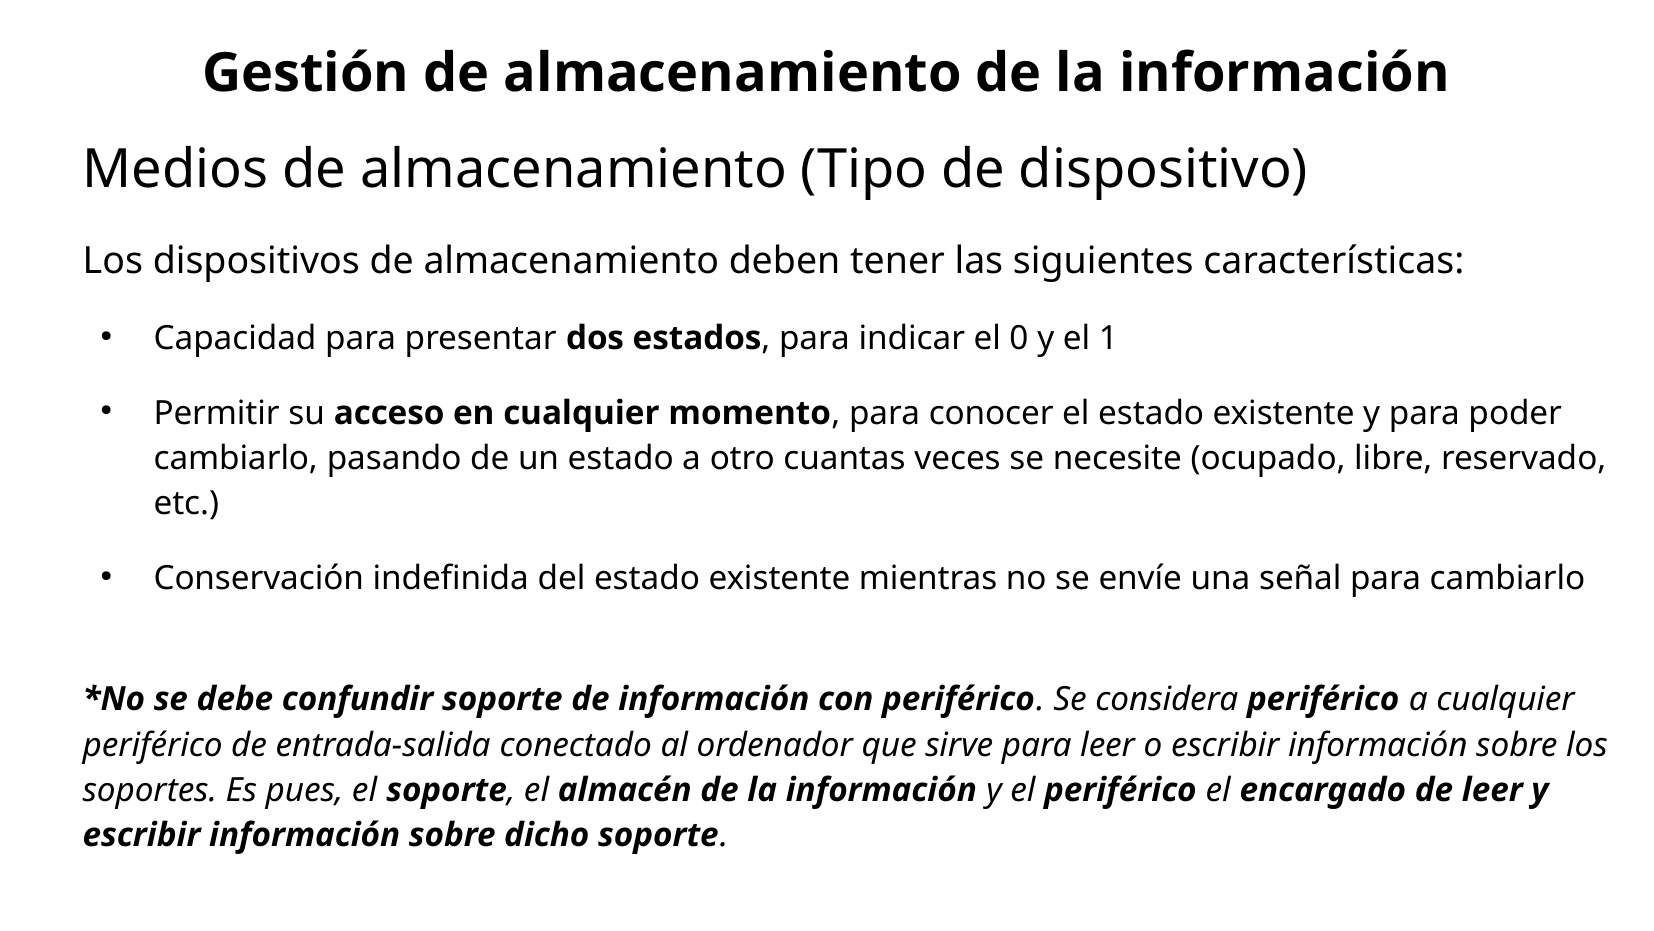

# Gestión de almacenamiento de la información
Medios de almacenamiento (Tipo de dispositivo)
Los dispositivos de almacenamiento deben tener las siguientes características:
Capacidad para presentar dos estados, para indicar el 0 y el 1
Permitir su acceso en cualquier momento, para conocer el estado existente y para poder cambiarlo, pasando de un estado a otro cuantas veces se necesite (ocupado, libre, reservado, etc.)
Conservación indefinida del estado existente mientras no se envíe una señal para cambiarlo
*No se debe confundir soporte de información con periférico. Se considera periférico a cualquier periférico de entrada-salida conectado al ordenador que sirve para leer o escribir información sobre los soportes. Es pues, el soporte, el almacén de la información y el periférico el encargado de leer y escribir información sobre dicho soporte.